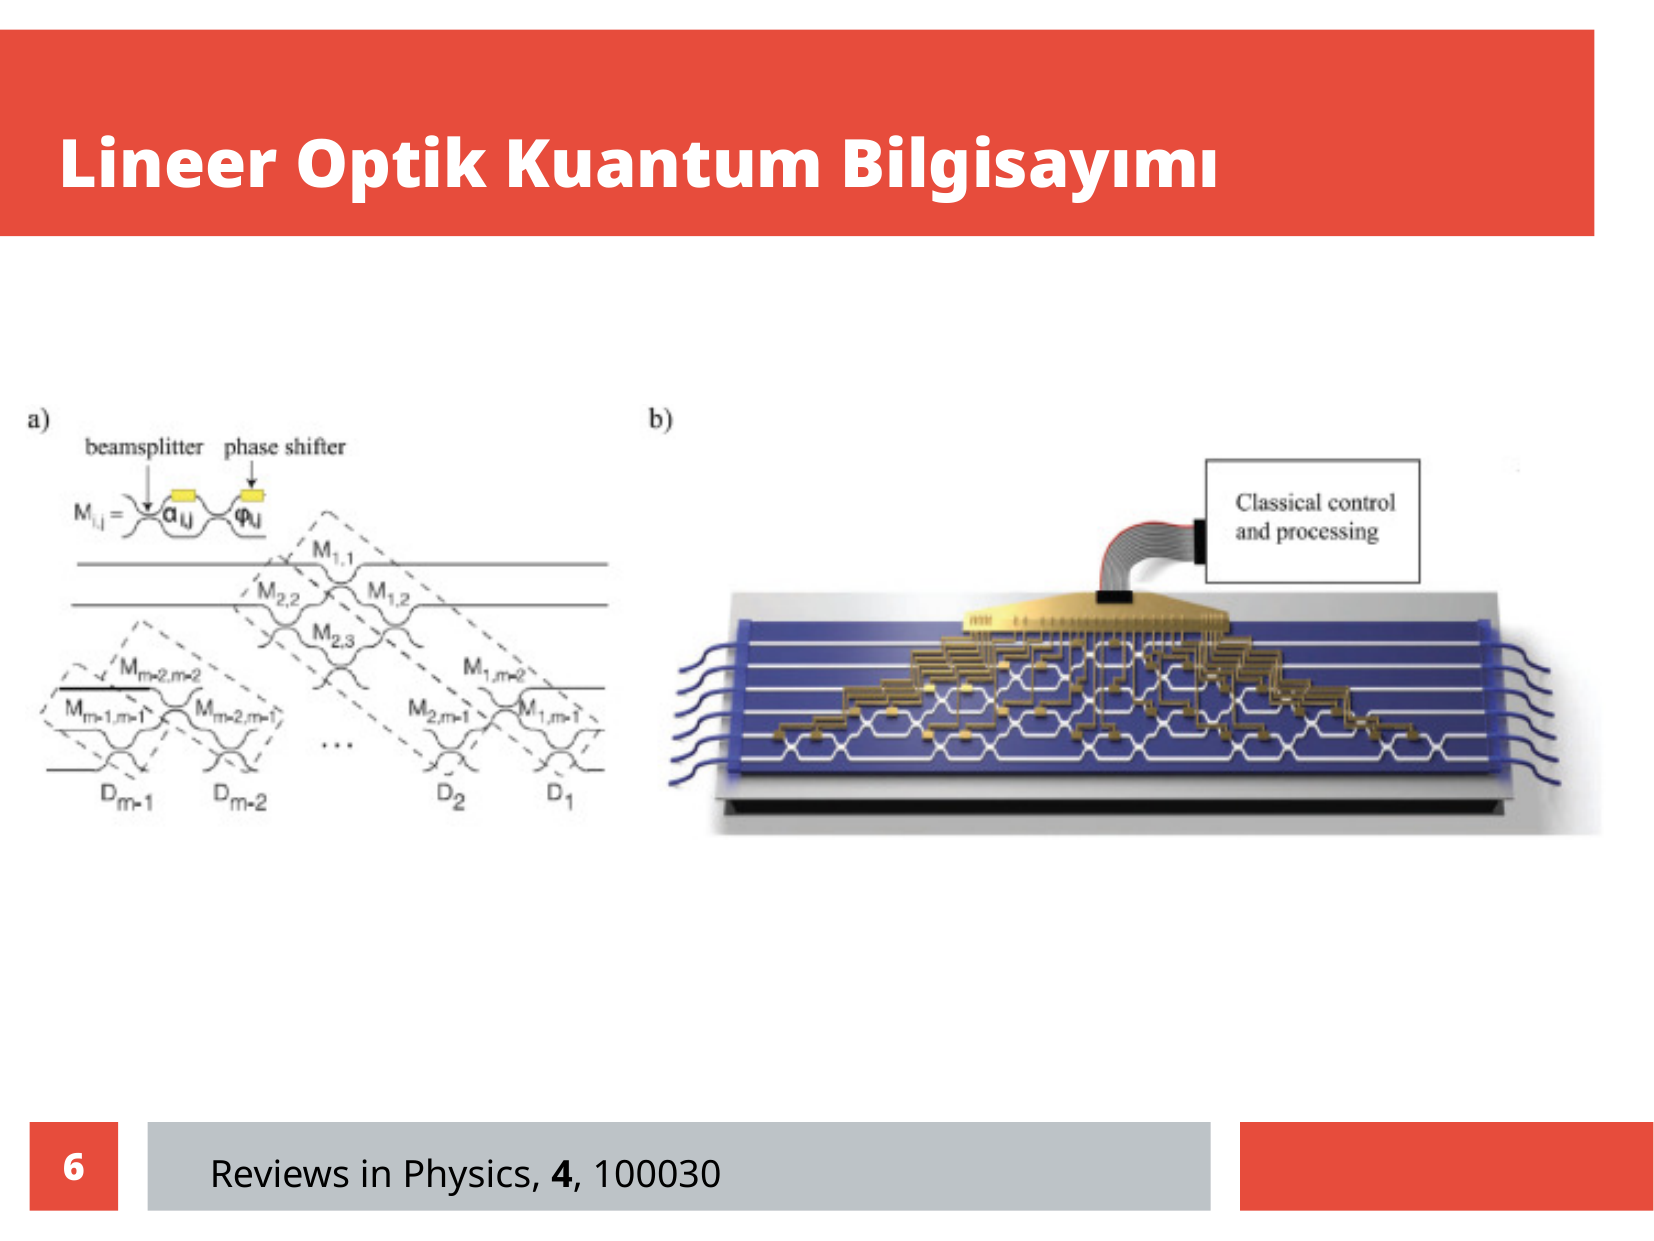

# Lineer Optik Kuantum Bilgisayımı
6
Reviews in Physics, 4, 100030